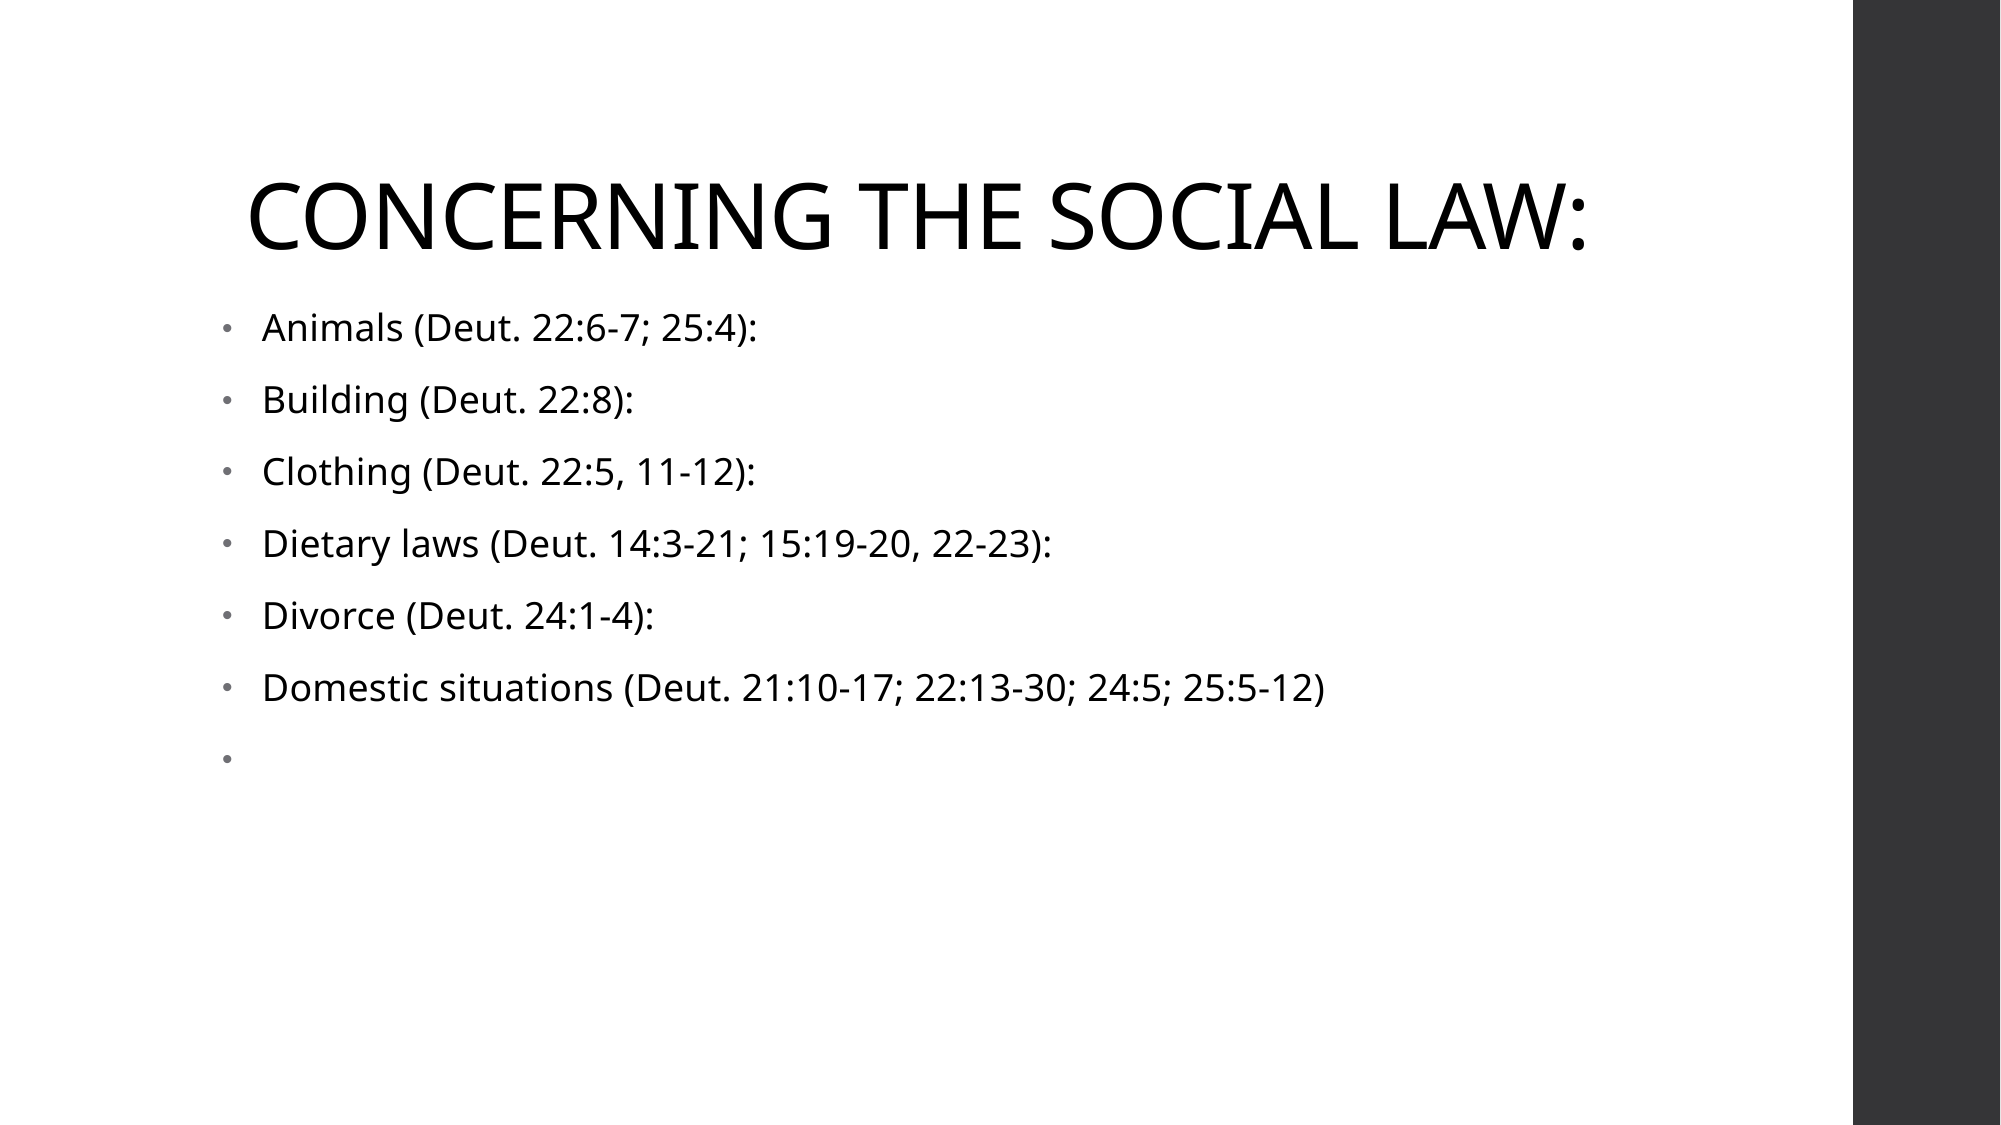

# CONCERNING THE SOCIAL LAW:
 Animals (Deut. 22:6-7; 25:4):
 Building (Deut. 22:8):
 Clothing (Deut. 22:5, 11-12):
 Dietary laws (Deut. 14:3-21; 15:19-20, 22-23):
 Divorce (Deut. 24:1-4):
 Domestic situations (Deut. 21:10-17; 22:13-30; 24:5; 25:5-12)